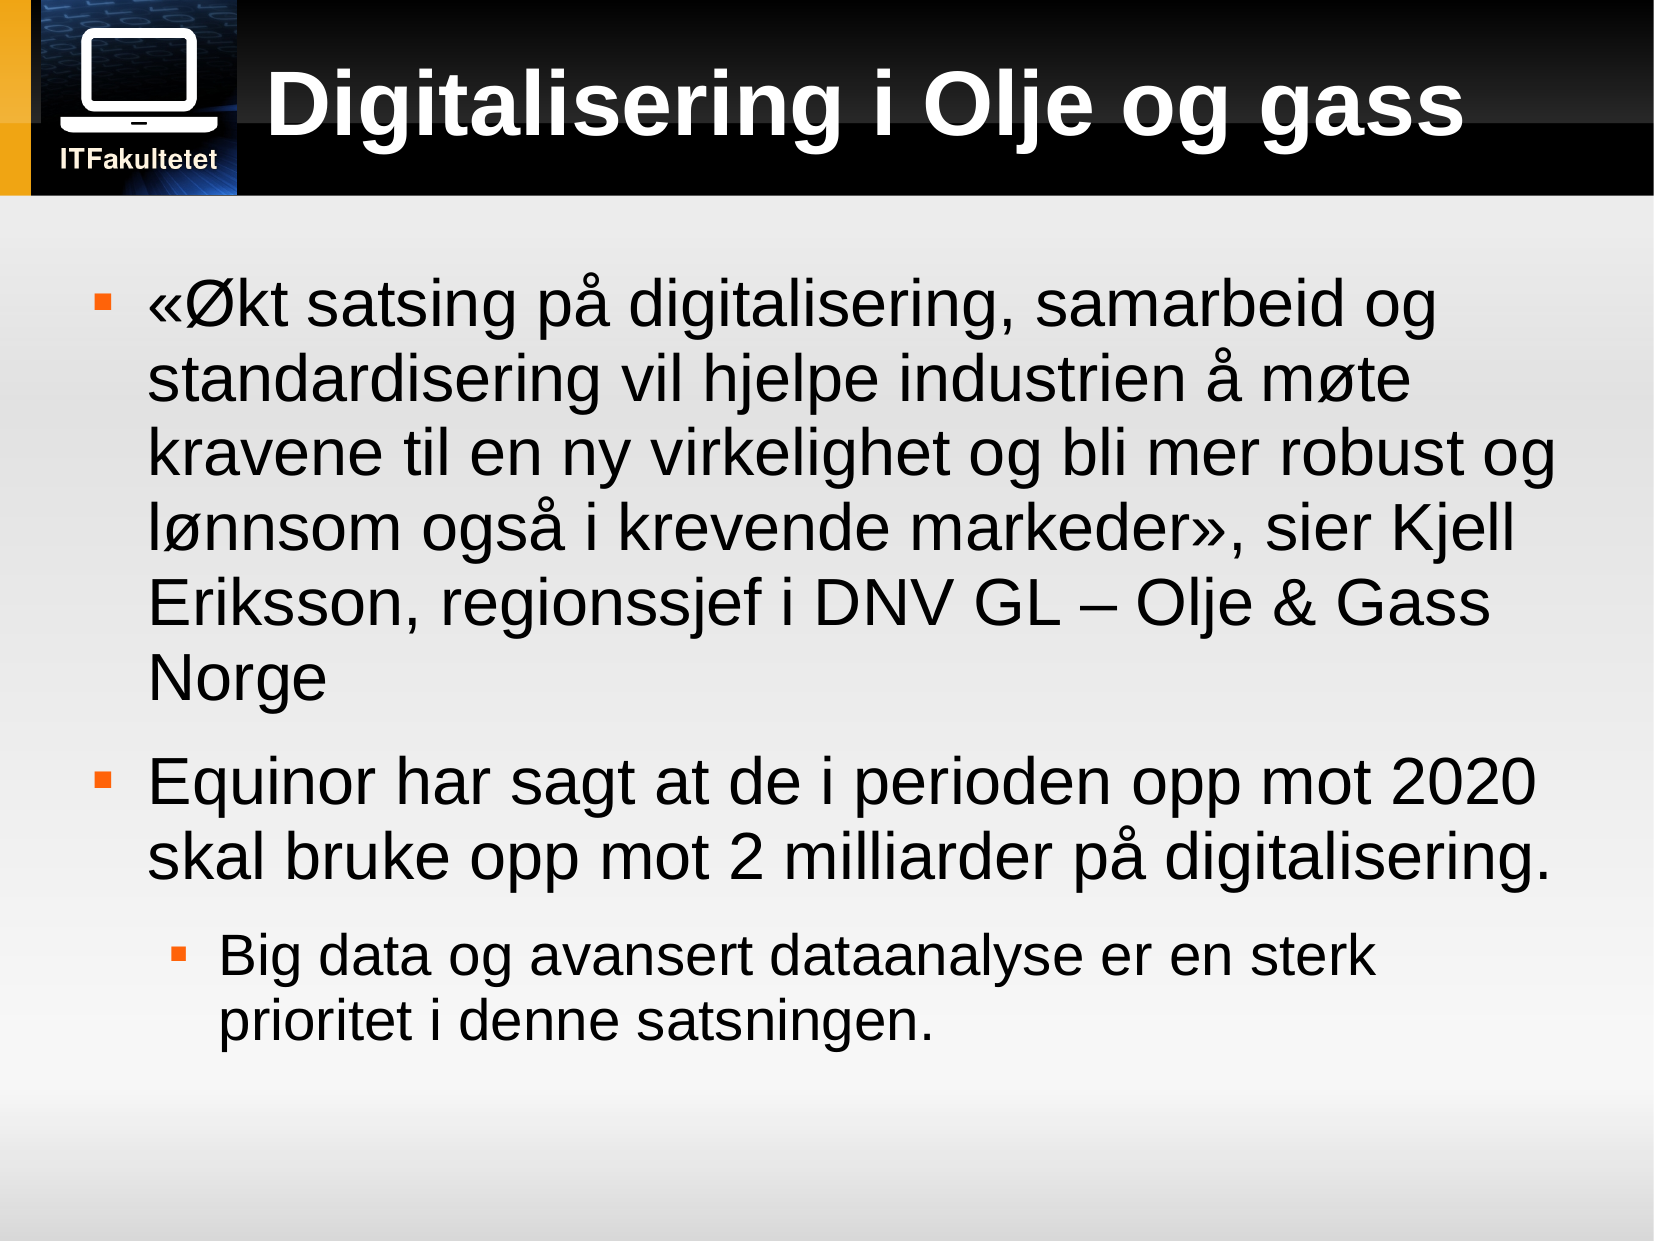

# Digitalisering i Olje og gass
«Økt satsing på digitalisering, samarbeid og standardisering vil hjelpe industrien å møte kravene til en ny virkelighet og bli mer robust og lønnsom også i krevende markeder», sier Kjell Eriksson, regionssjef i DNV GL – Olje & Gass Norge
Equinor har sagt at de i perioden opp mot 2020 skal bruke opp mot 2 milliarder på digitalisering.
Big data og avansert dataanalyse er en sterk prioritet i denne satsningen.